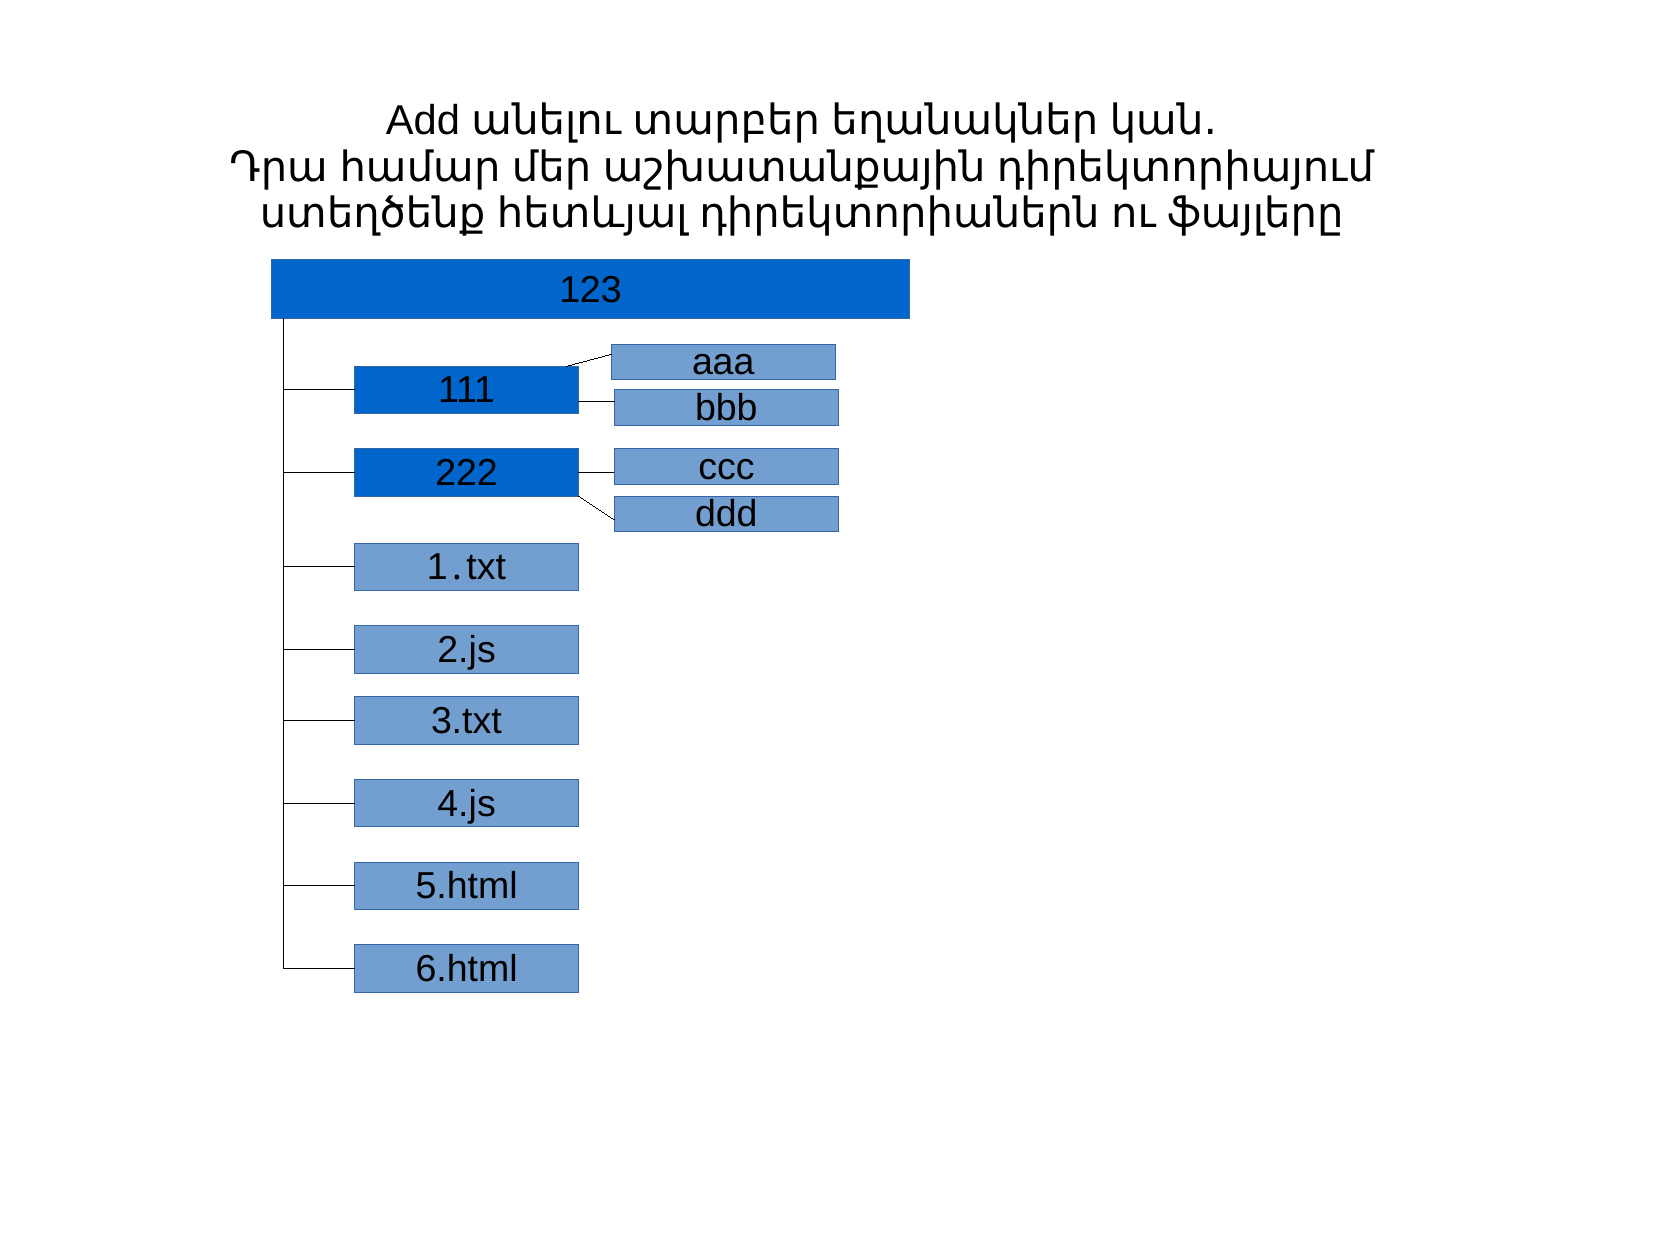

Add անելու տարբեր եղանակներ կան․
Դրա համար մեր աշխատանքային դիրեկտորիայում ստեղծենք հետևյալ դիրեկտորիաներն ու ֆայլերը
123
aaa
111
bbb
222
ccc
ddd
1․txt
2.js
3.txt
4.js
5.html
6.html